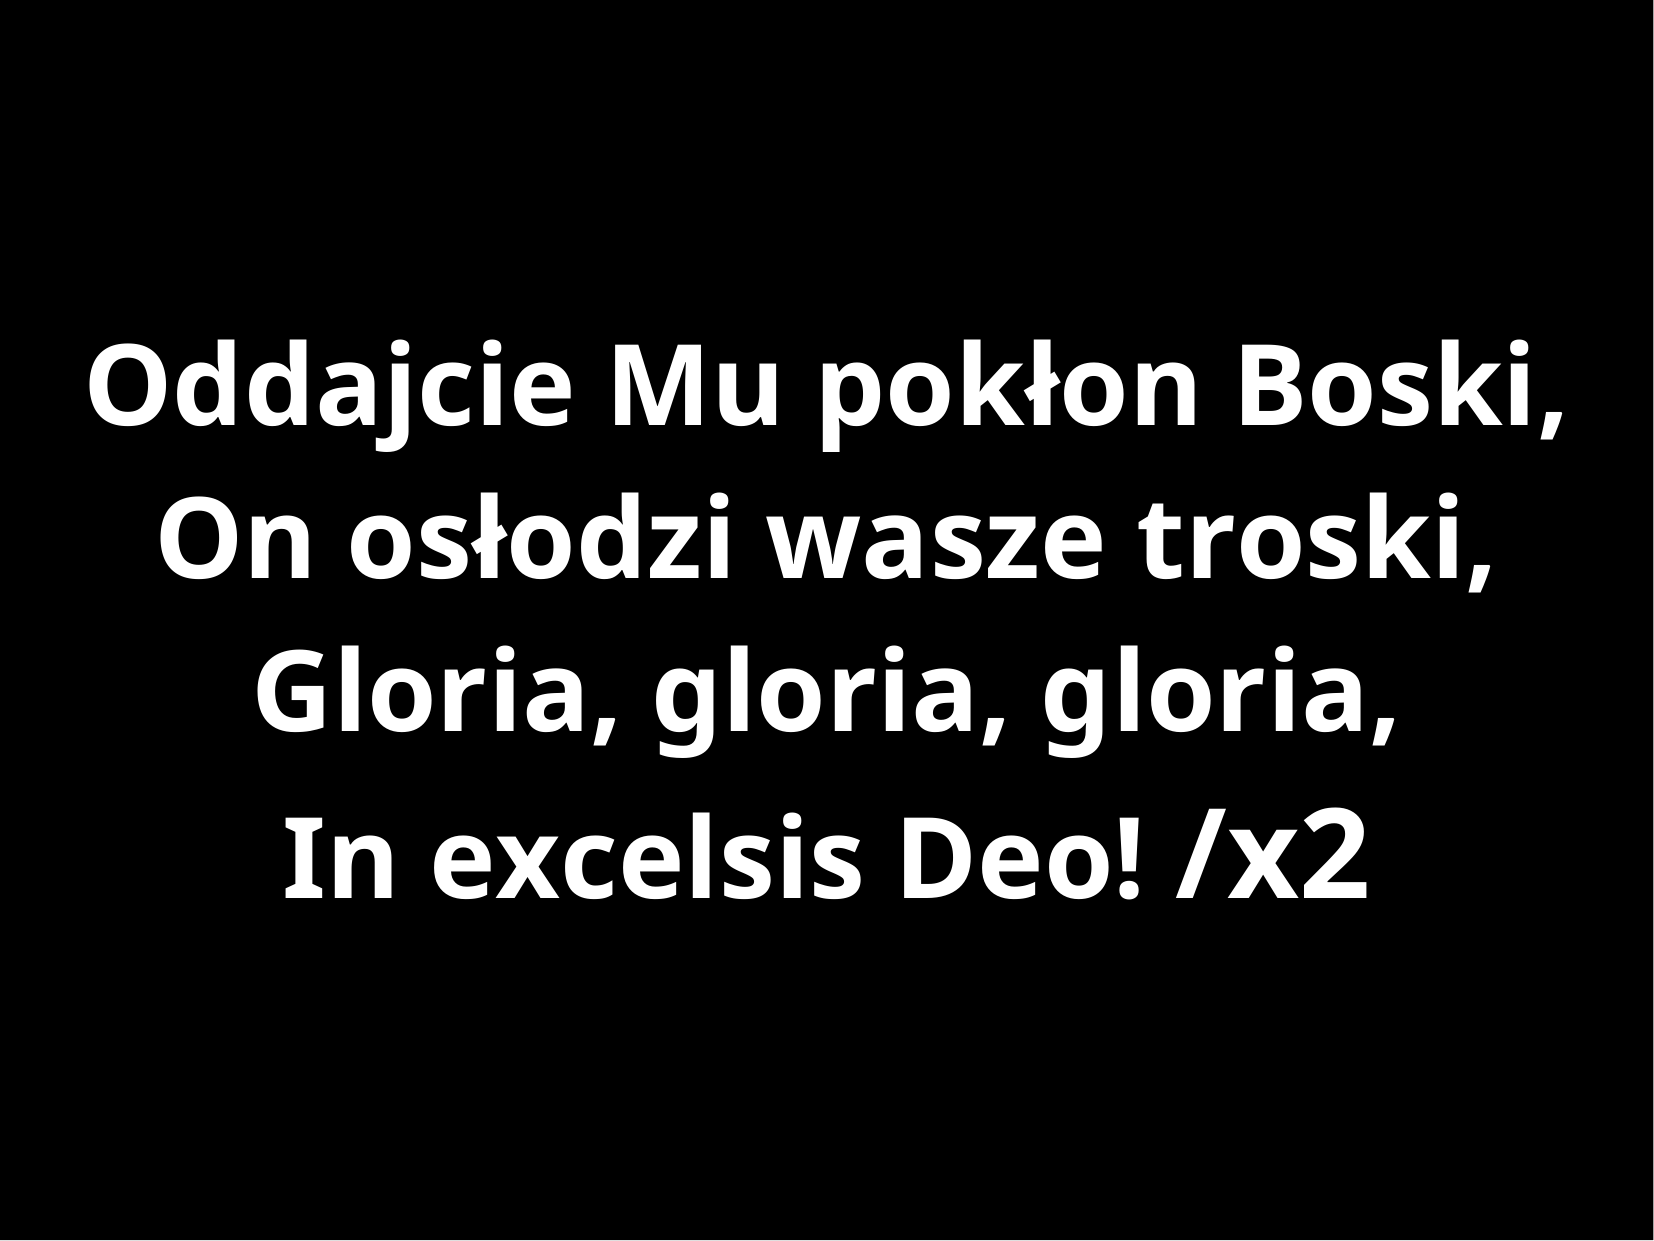

# Oddajcie Mu pokłon Boski, On osłodzi wasze troski, Gloria, gloria, gloria, In excelsis Deo! /x2